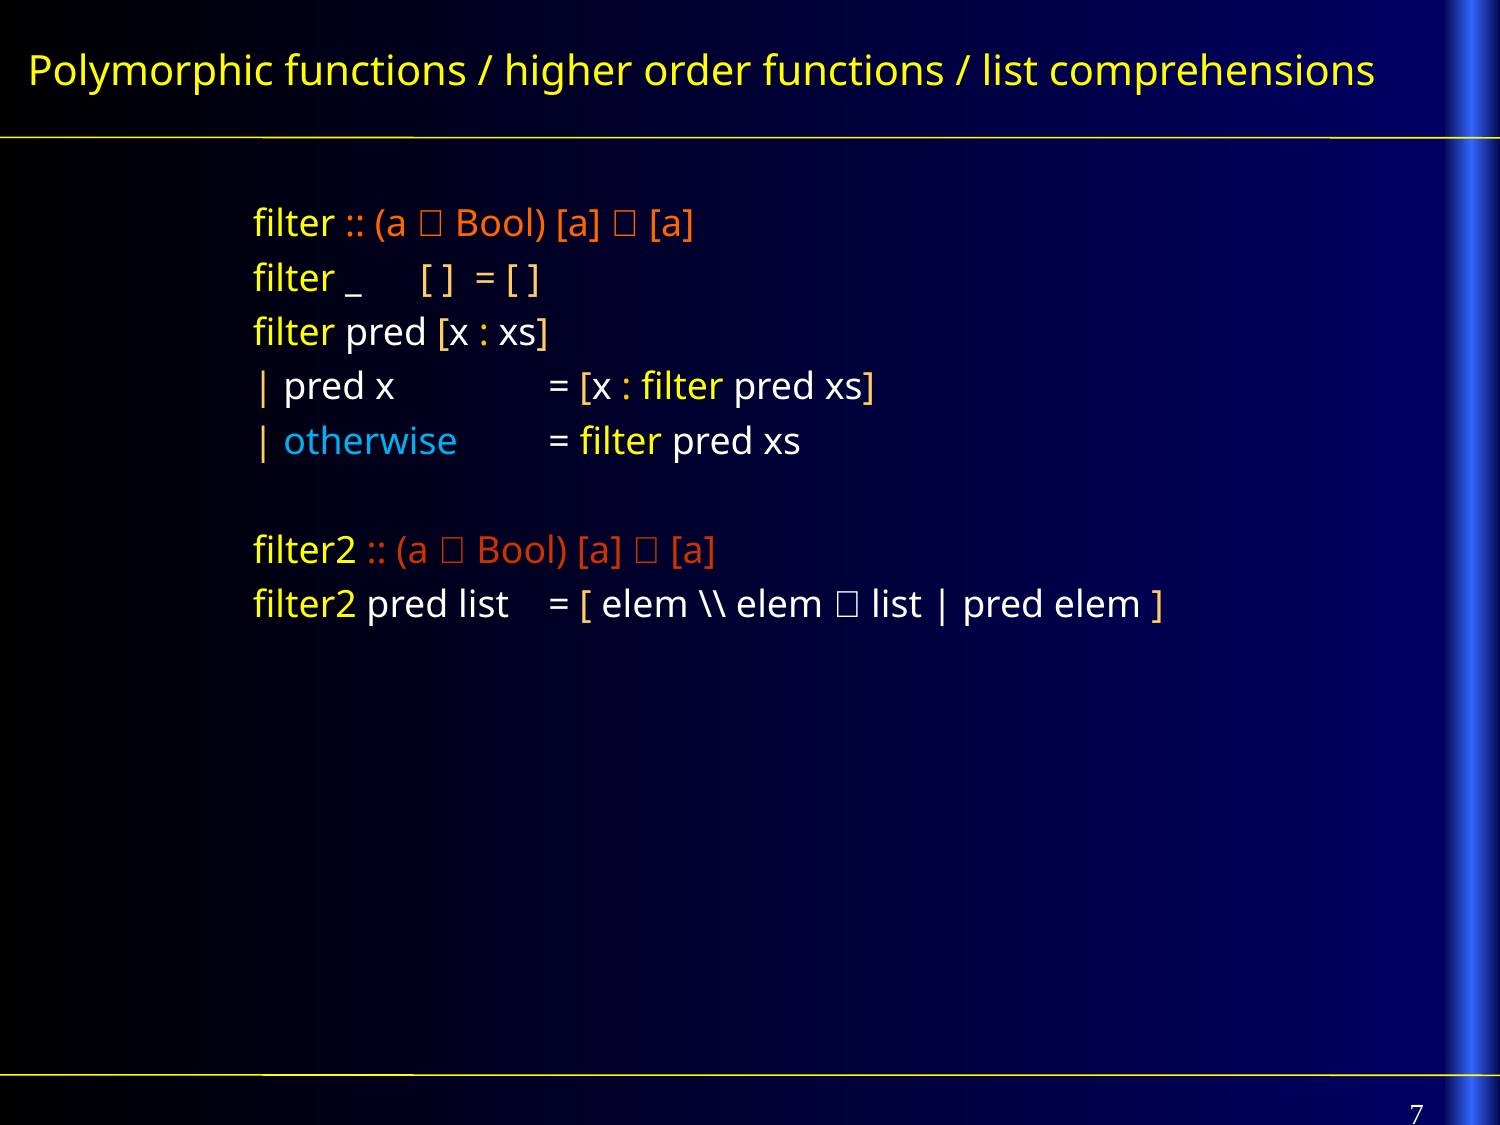

Polymorphic functions / higher order functions / list comprehensions
filter :: (a  Bool) [a]  [a]
filter _ [ ]	= [ ]
filter pred [x : xs]
| pred x			= [x : filter pred xs]
| otherwise		= filter pred xs
filter2 :: (a  Bool) [a]  [a]
filter2 pred list	= [ elem \\ elem  list | pred elem ]